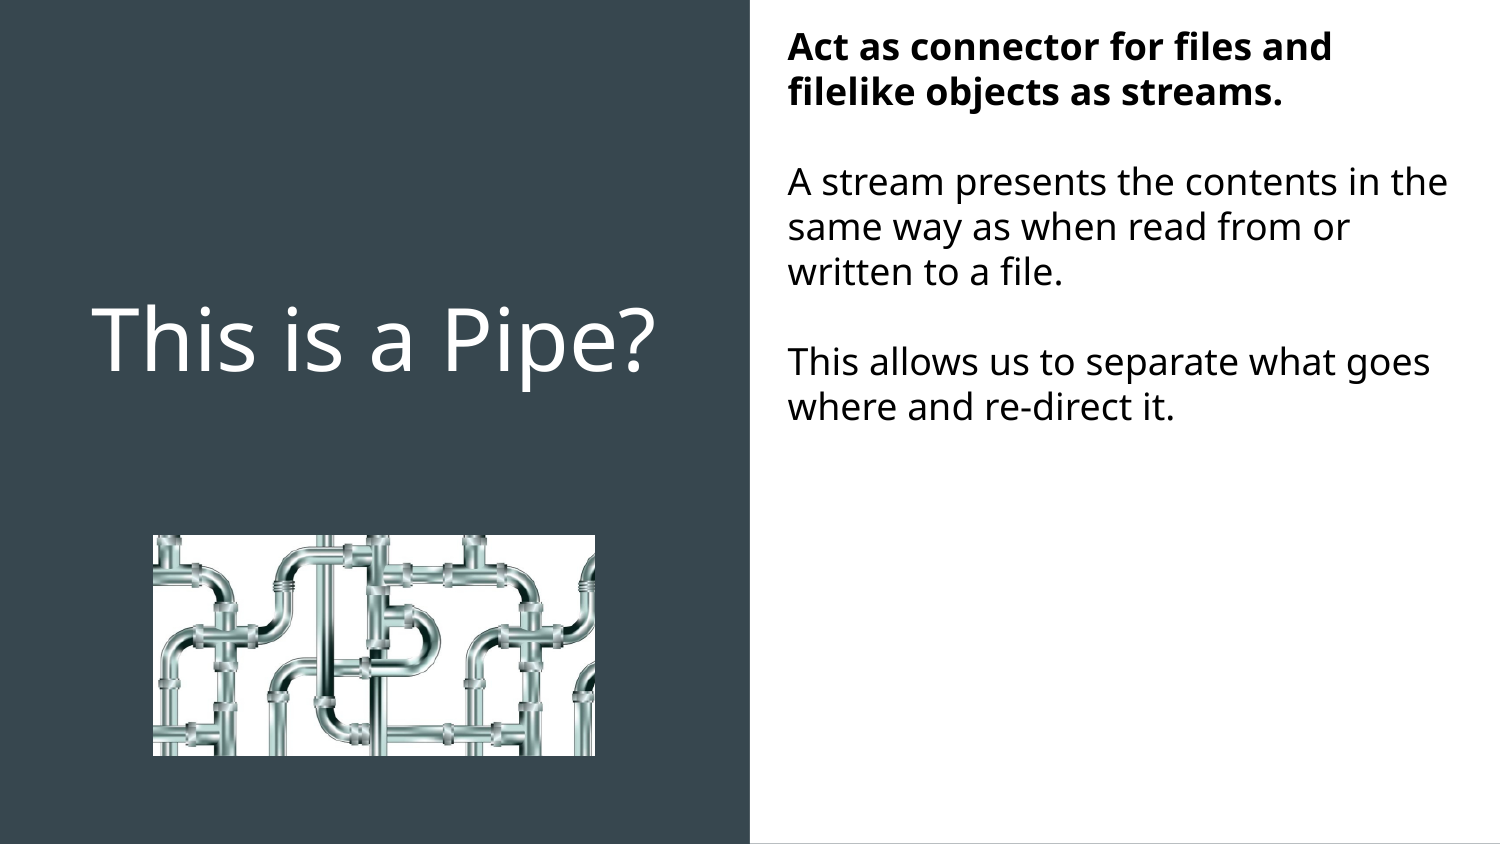

Act as connector for files and filelike objects as streams.
A stream presents the contents in the same way as when read from or written to a file.
This allows us to separate what goes where and re-direct it.
# This is a Pipe?